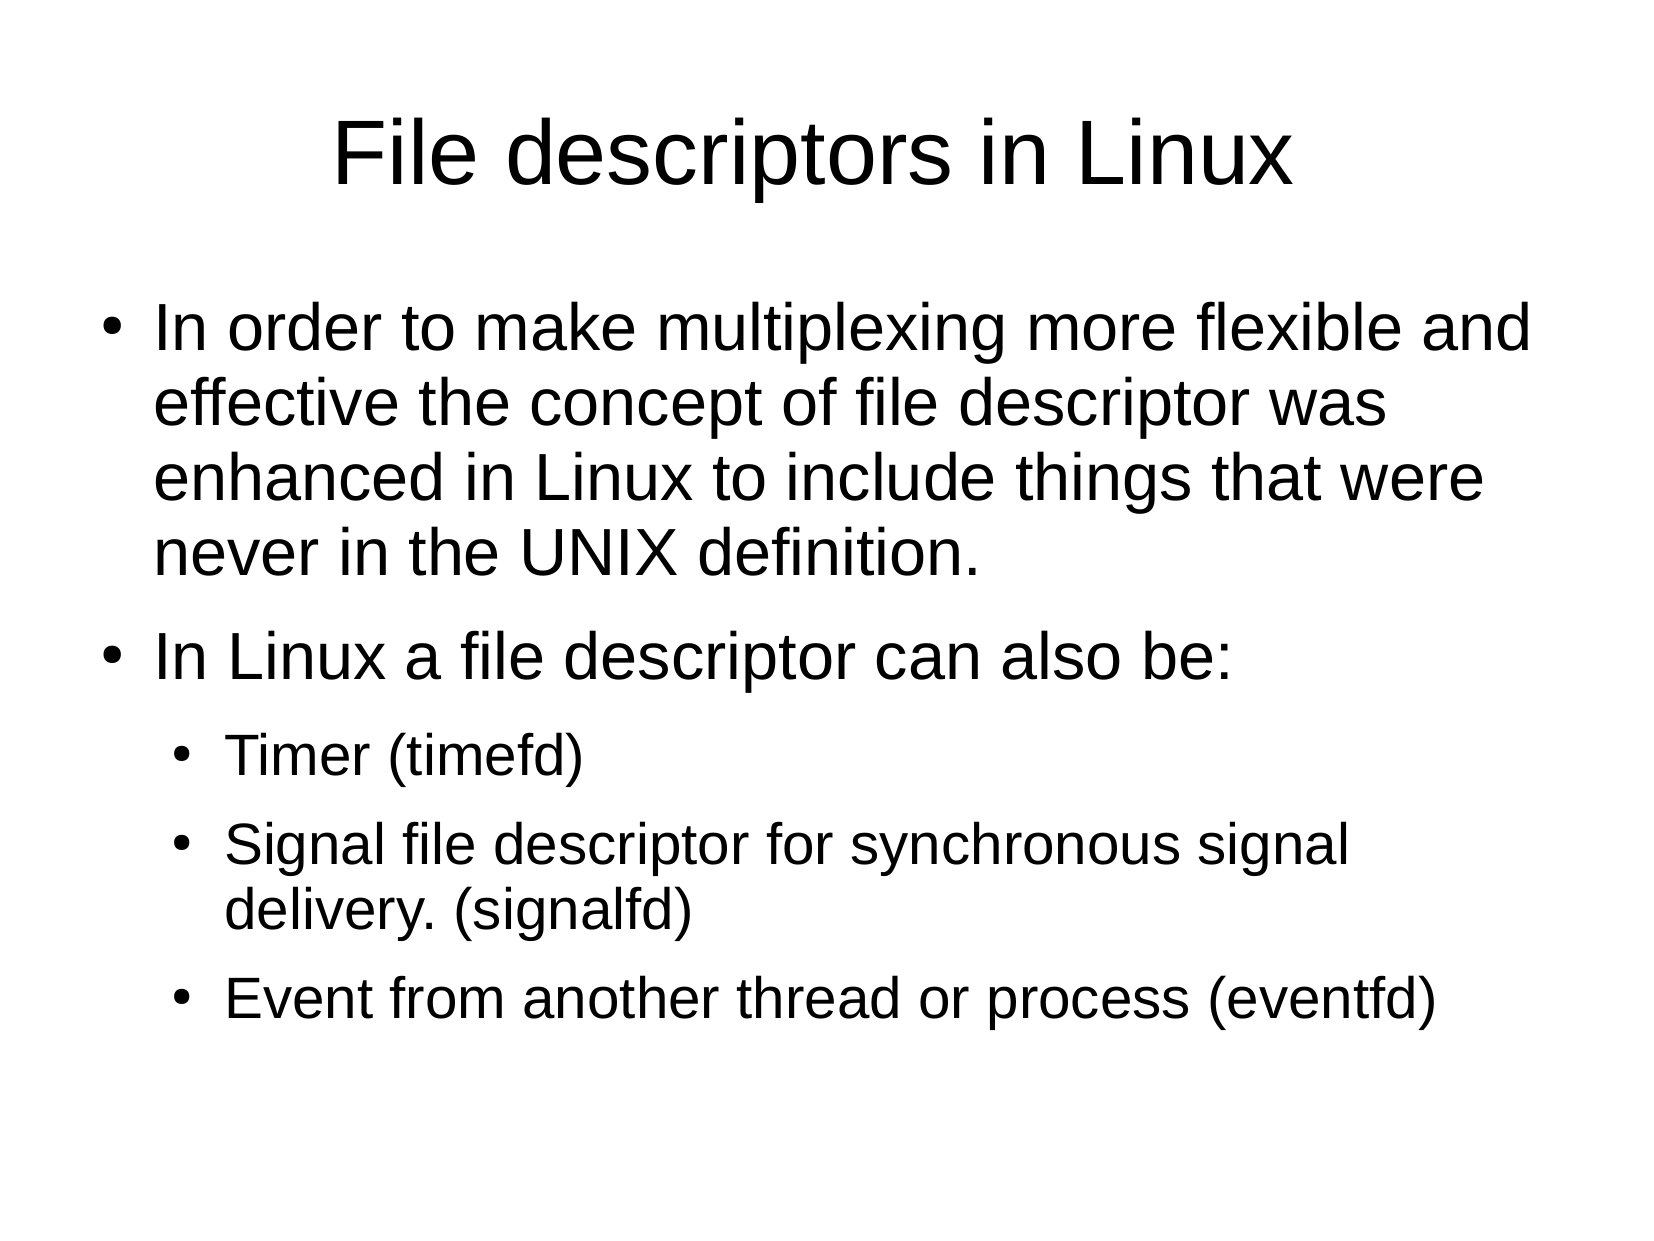

# File descriptors in Linux
In order to make multiplexing more flexible and effective the concept of file descriptor was enhanced in Linux to include things that were never in the UNIX definition.
In Linux a file descriptor can also be:
Timer (timefd)
Signal file descriptor for synchronous signal delivery. (signalfd)
Event from another thread or process (eventfd)